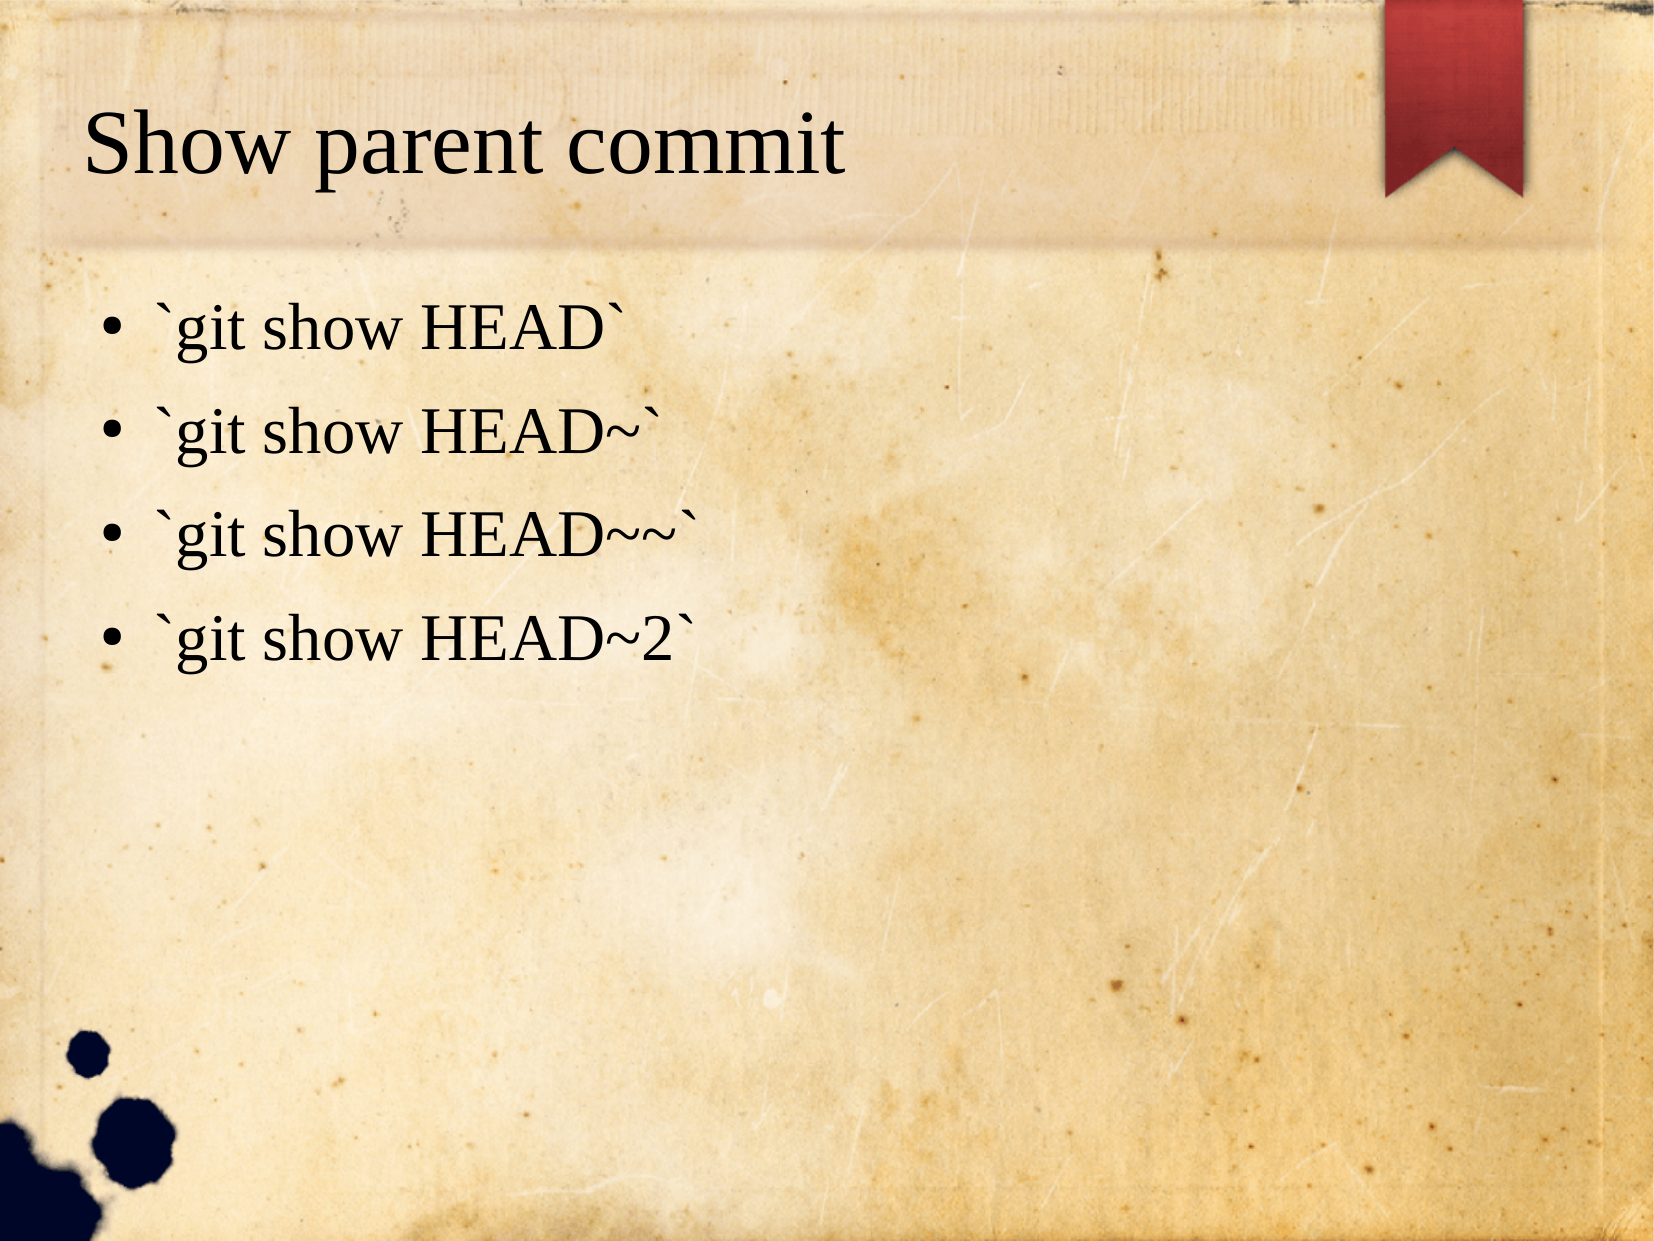

# Show parent commit
`git show HEAD`
`git show HEAD~`
`git show HEAD~~`
`git show HEAD~2`